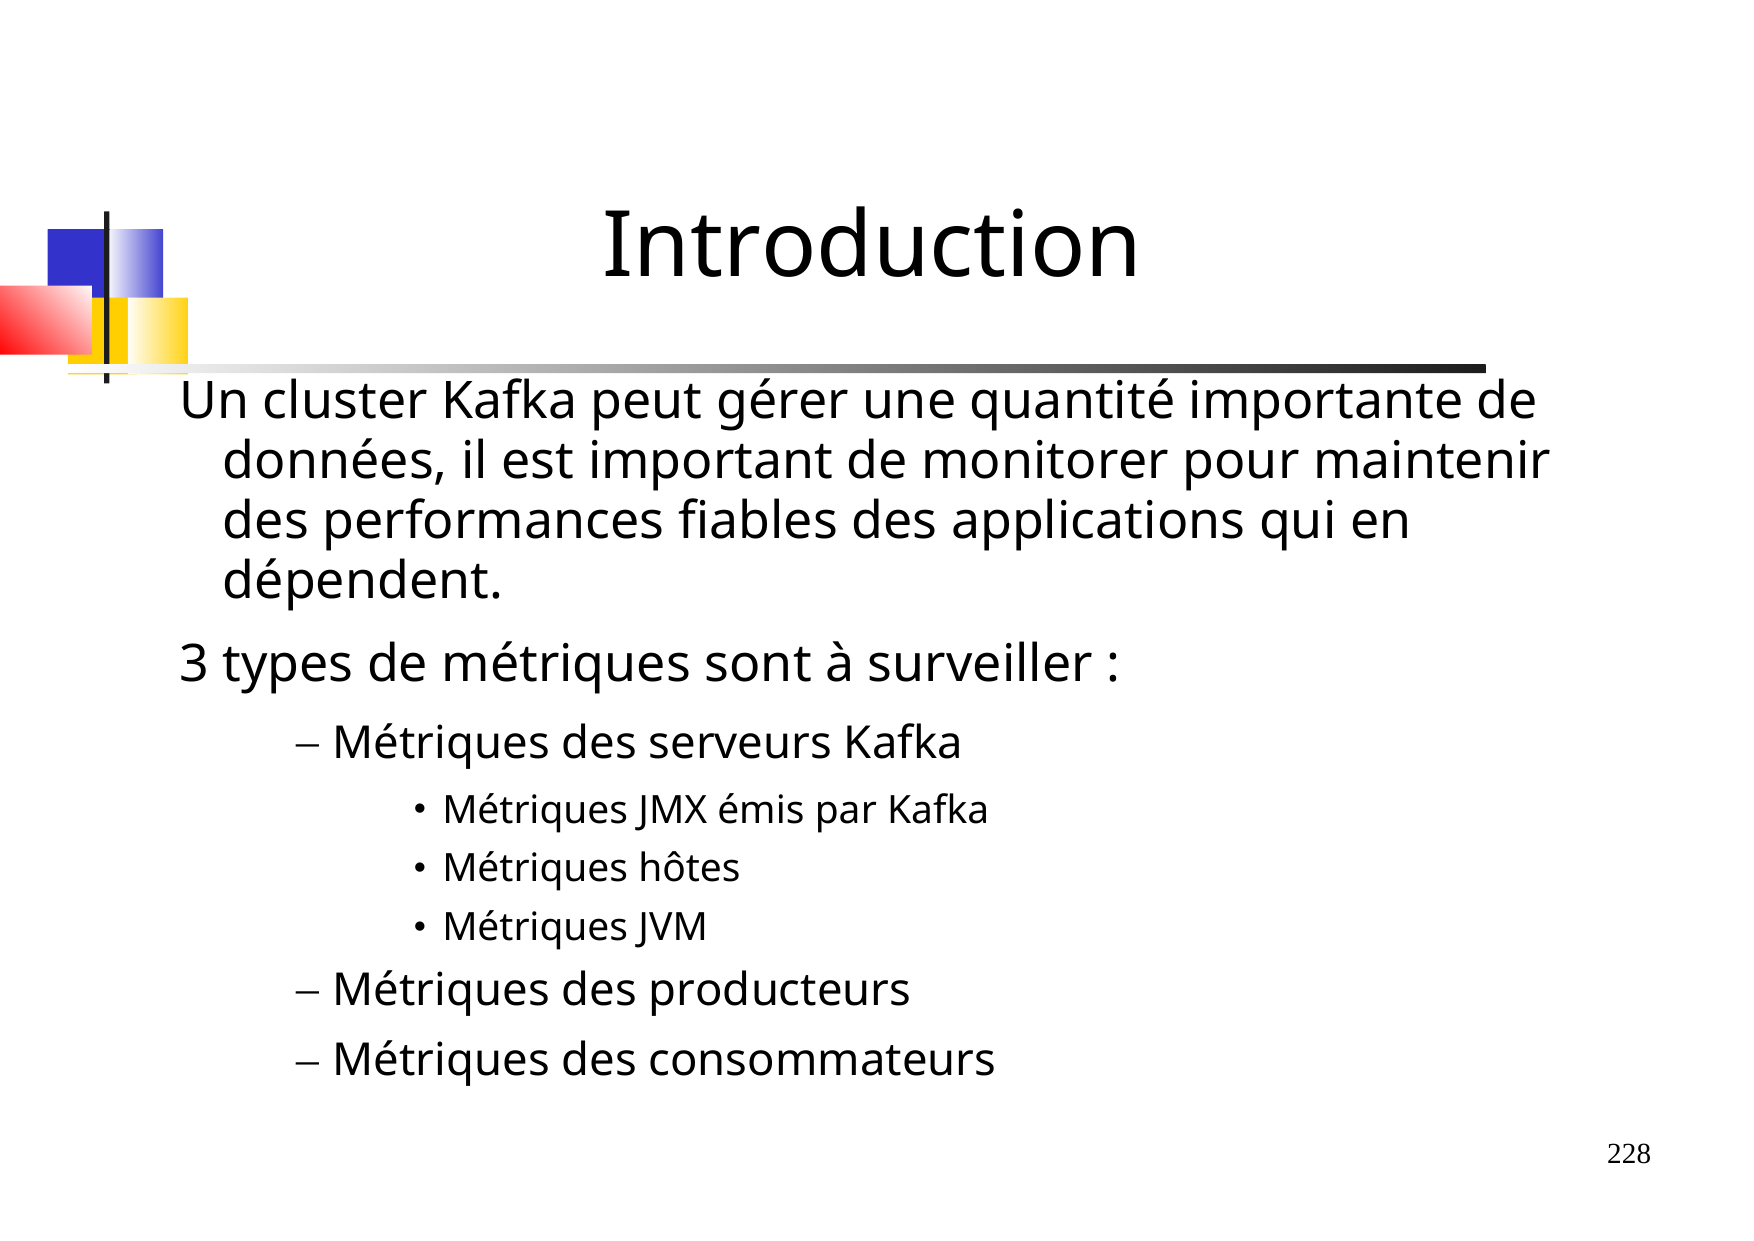

# Introduction
Un cluster Kafka peut gérer une quantité importante de données, il est important de monitorer pour maintenir des performances fiables des applications qui en dépendent.
3 types de métriques sont à surveiller :
Métriques des serveurs Kafka
Métriques JMX émis par Kafka
Métriques hôtes
Métriques JVM
Métriques des producteurs
Métriques des consommateurs